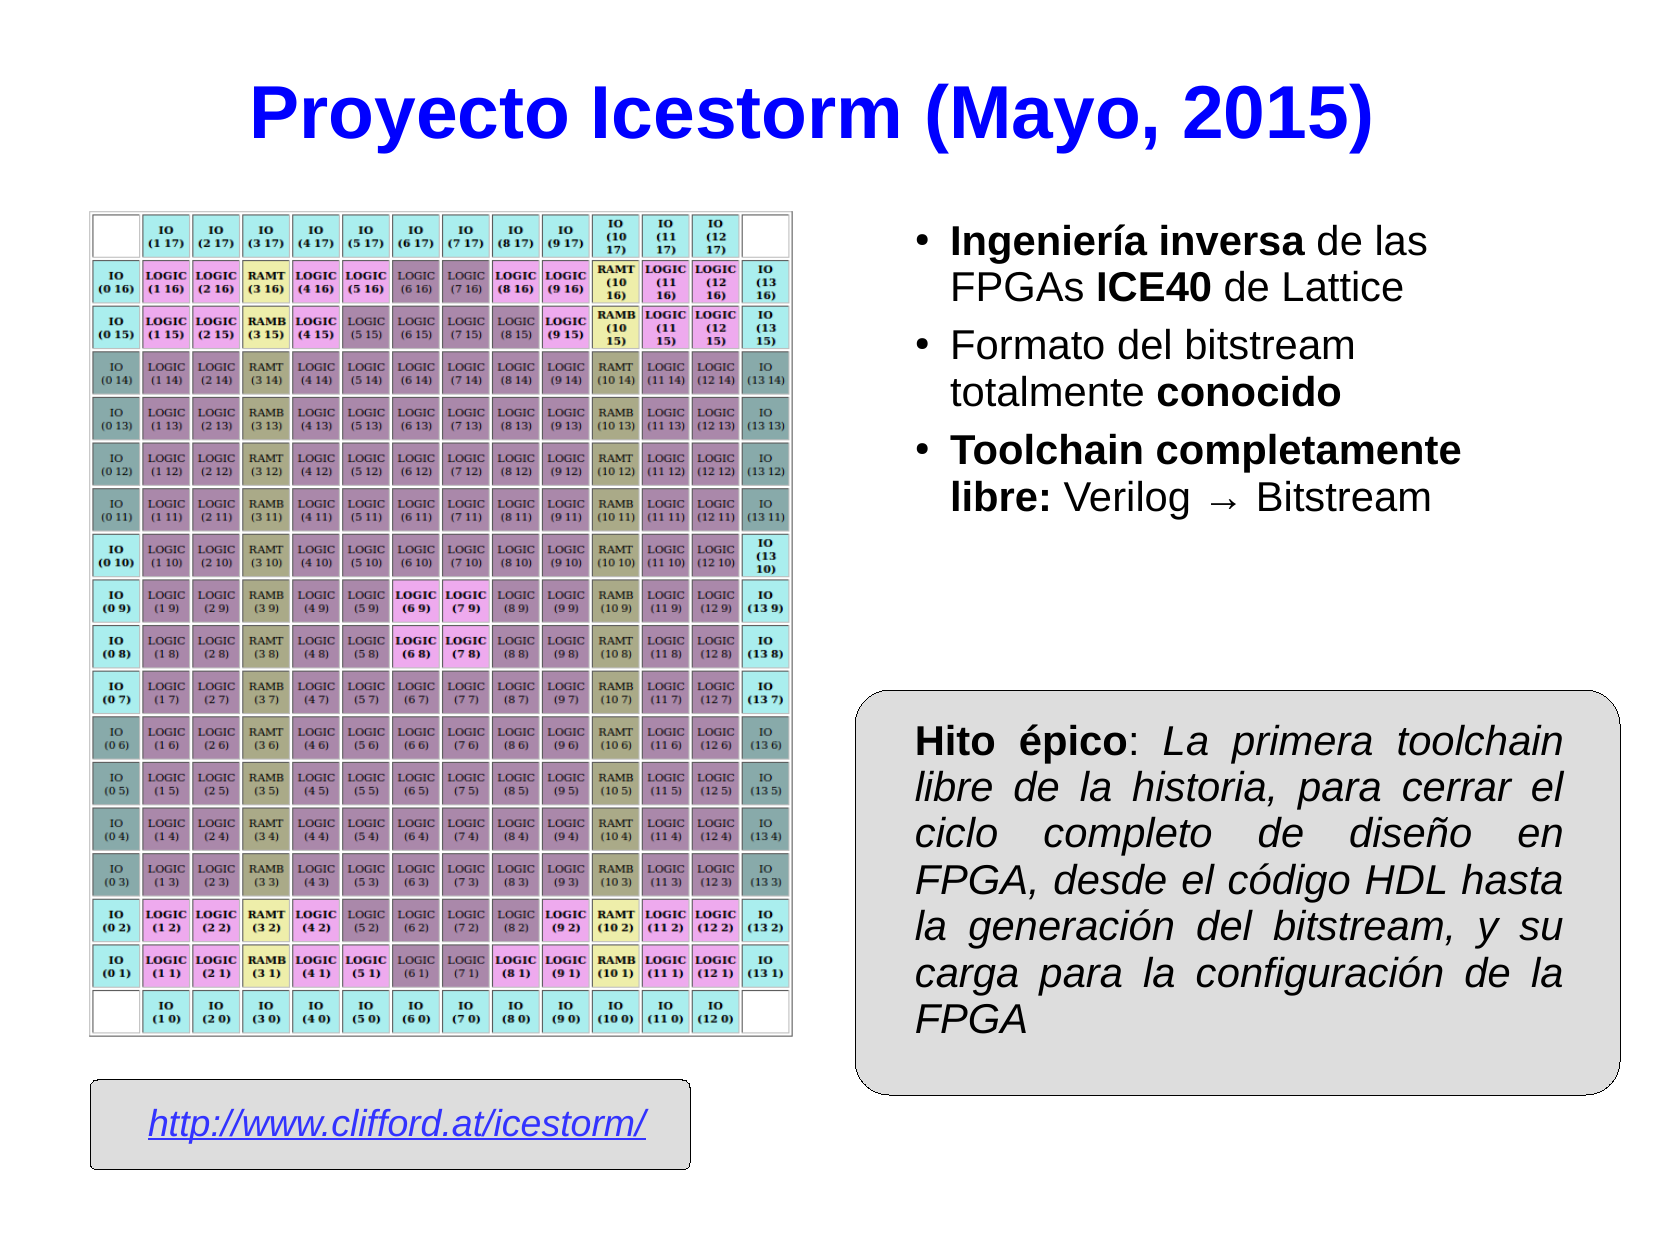

Proyecto Icestorm (Mayo, 2015)
Ingeniería inversa de las FPGAs ICE40 de Lattice
Formato del bitstream totalmente conocido
Toolchain completamente libre: Verilog → Bitstream
Hito épico: La primera toolchain libre de la historia, para cerrar el ciclo completo de diseño en FPGA, desde el código HDL hasta la generación del bitstream, y su carga para la configuración de la FPGA
http://www.clifford.at/icestorm/